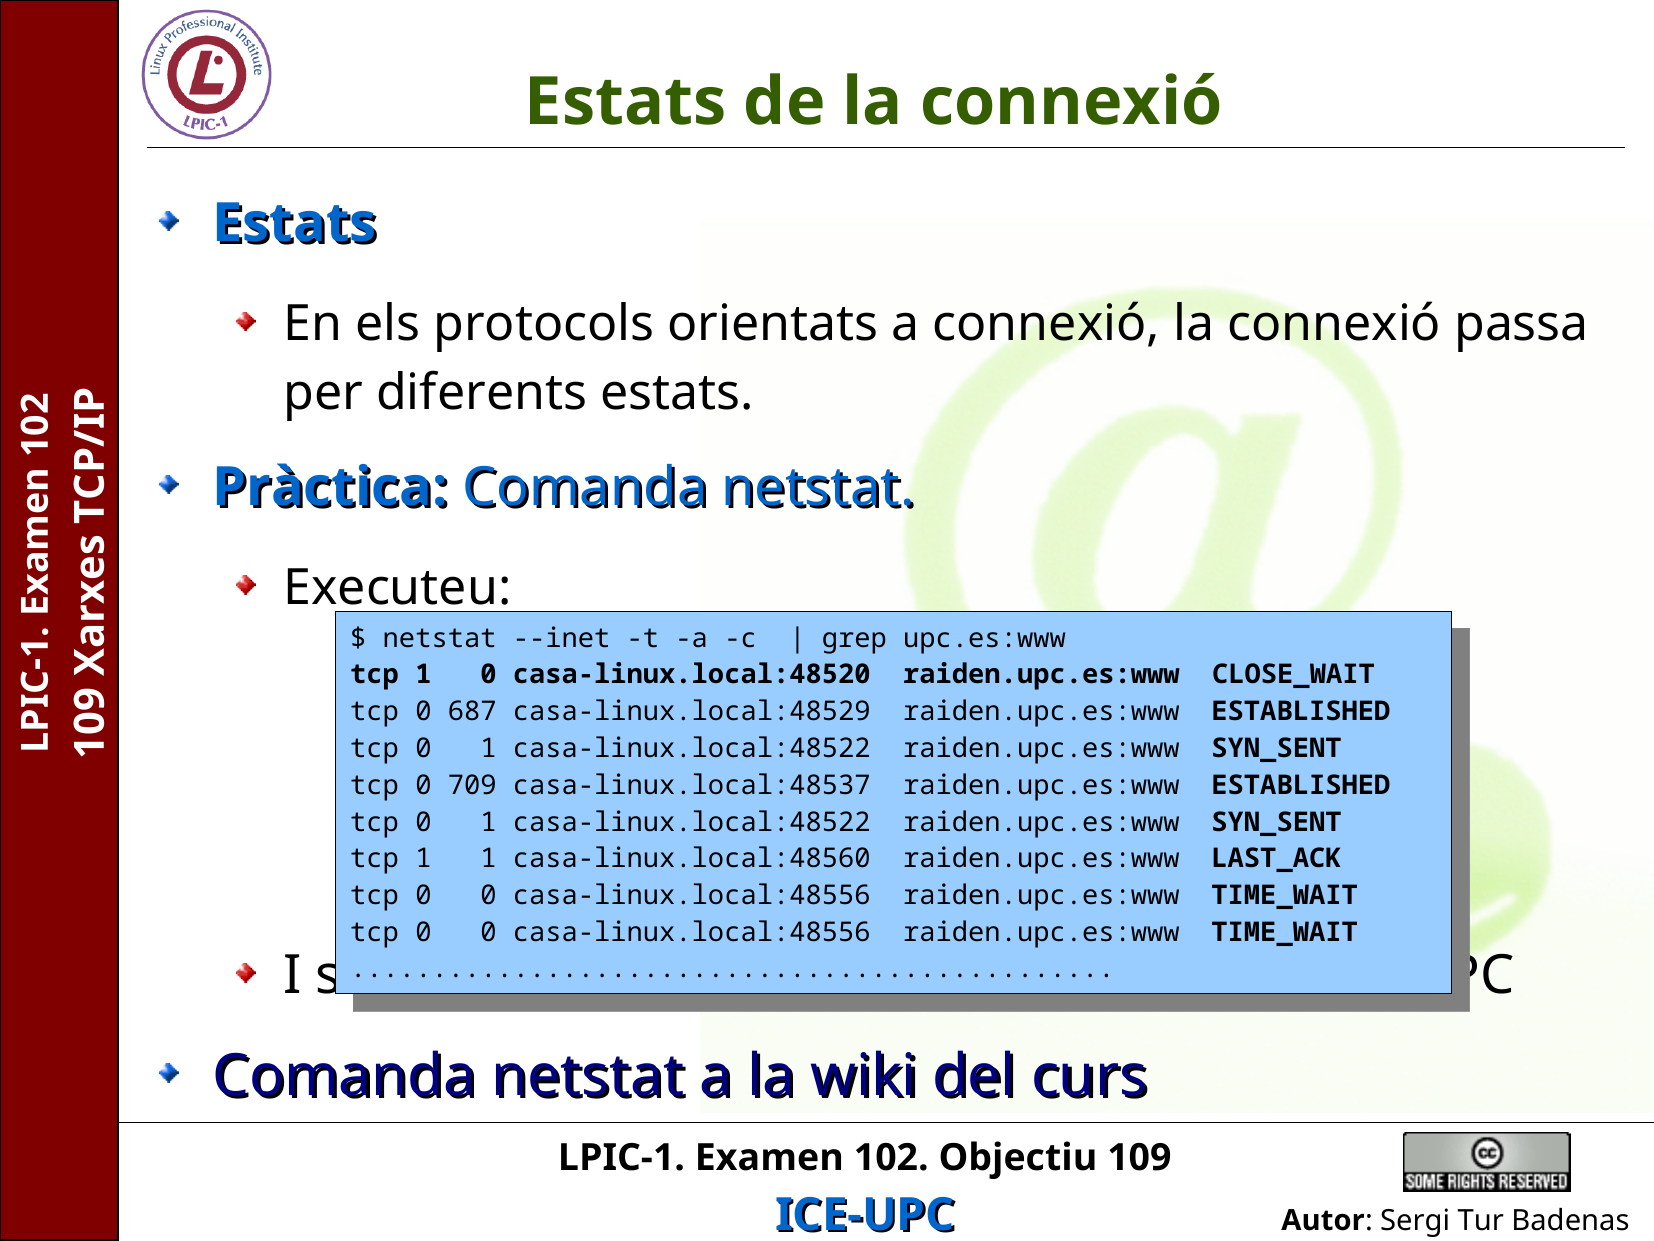

# Estats de la connexió
Estats
En els protocols orientats a connexió, la connexió passa per diferents estats.
Pràctica: Comanda netstat.
Executeu:
I seguidament connecteu-vos a la web de la UPC
Comanda netstat a la wiki del curs
$ netstat --inet -t -a -c | grep upc.es:www
tcp 1 0 casa-linux.local:48520 raiden.upc.es:www CLOSE_WAIT
tcp 0 687 casa-linux.local:48529 raiden.upc.es:www ESTABLISHED
tcp 0 1 casa-linux.local:48522 raiden.upc.es:www SYN_SENT
tcp 0 709 casa-linux.local:48537 raiden.upc.es:www ESTABLISHED
tcp 0 1 casa-linux.local:48522 raiden.upc.es:www SYN_SENT
tcp 1 1 casa-linux.local:48560 raiden.upc.es:www LAST_ACK
tcp 0 0 casa-linux.local:48556 raiden.upc.es:www TIME_WAIT
tcp 0 0 casa-linux.local:48556 raiden.upc.es:www TIME_WAIT
...............................................